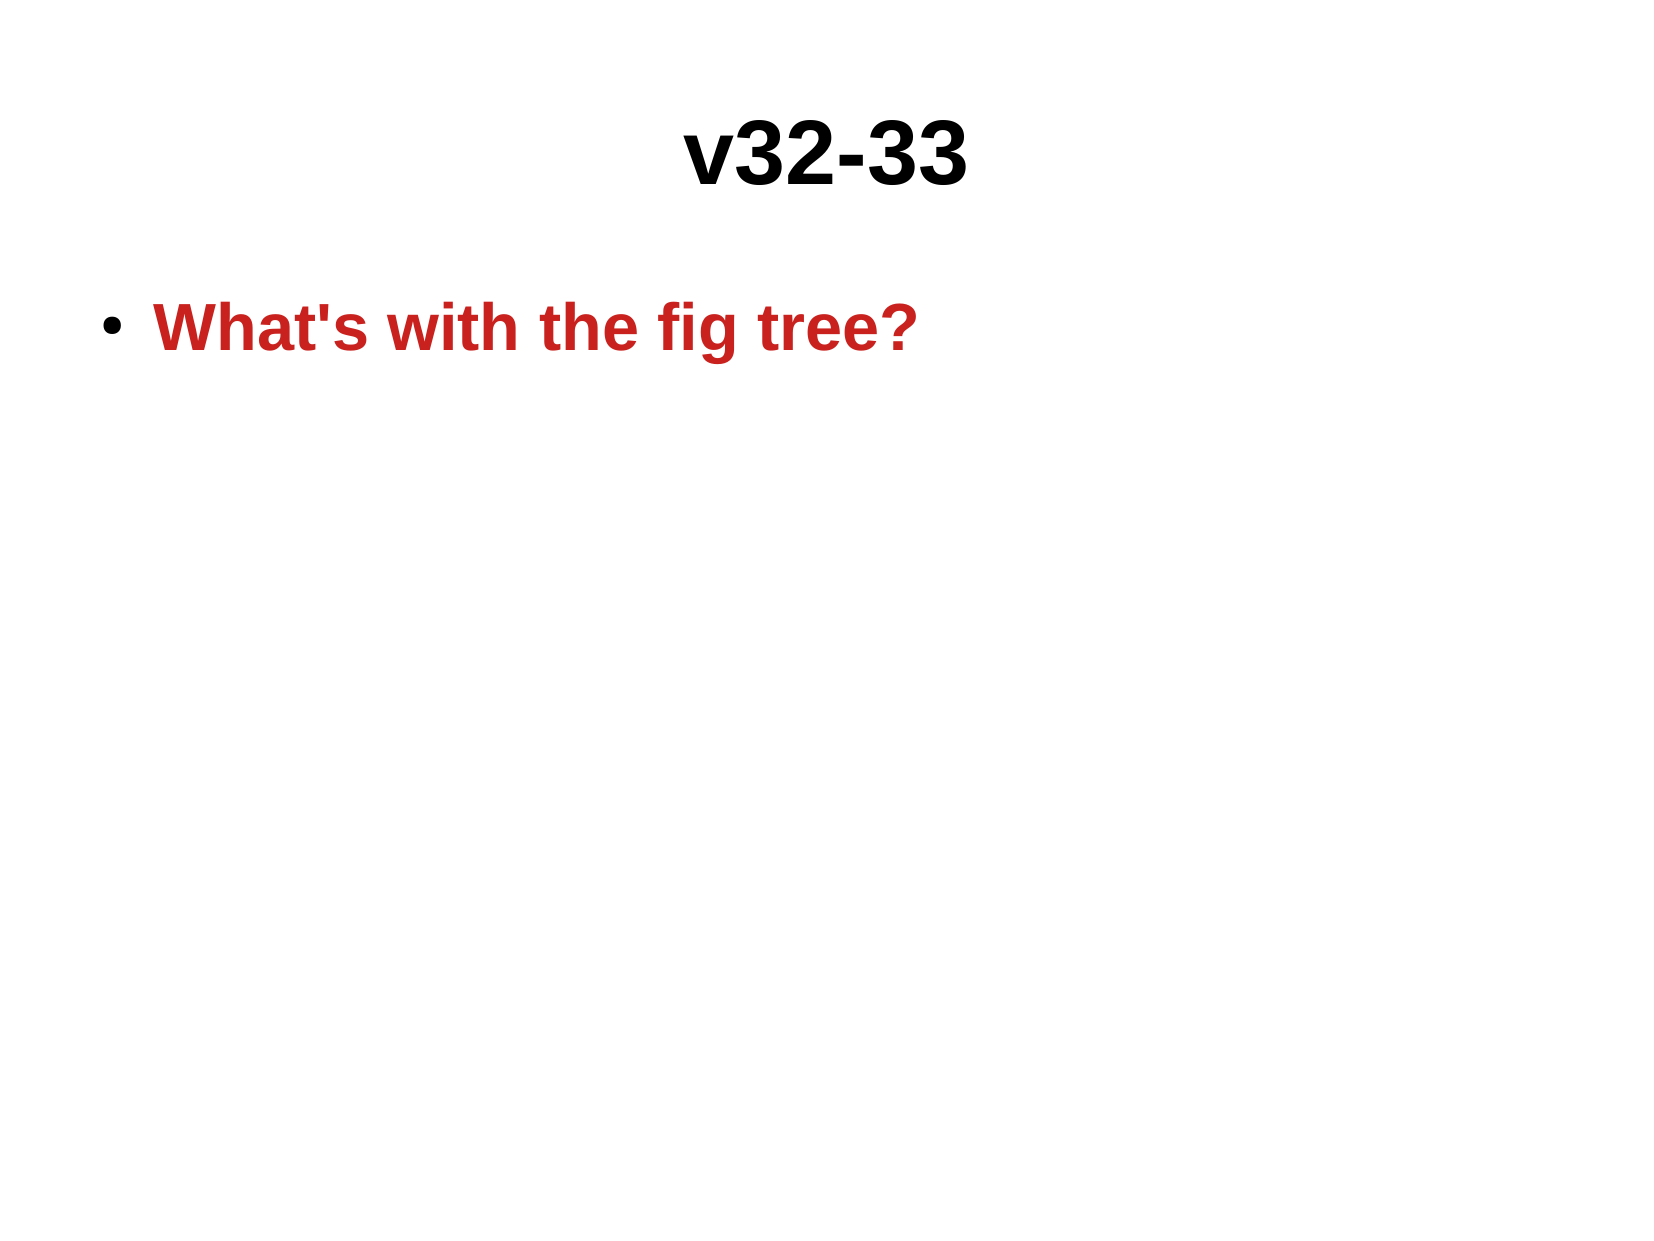

# v32-33
What's with the fig tree?